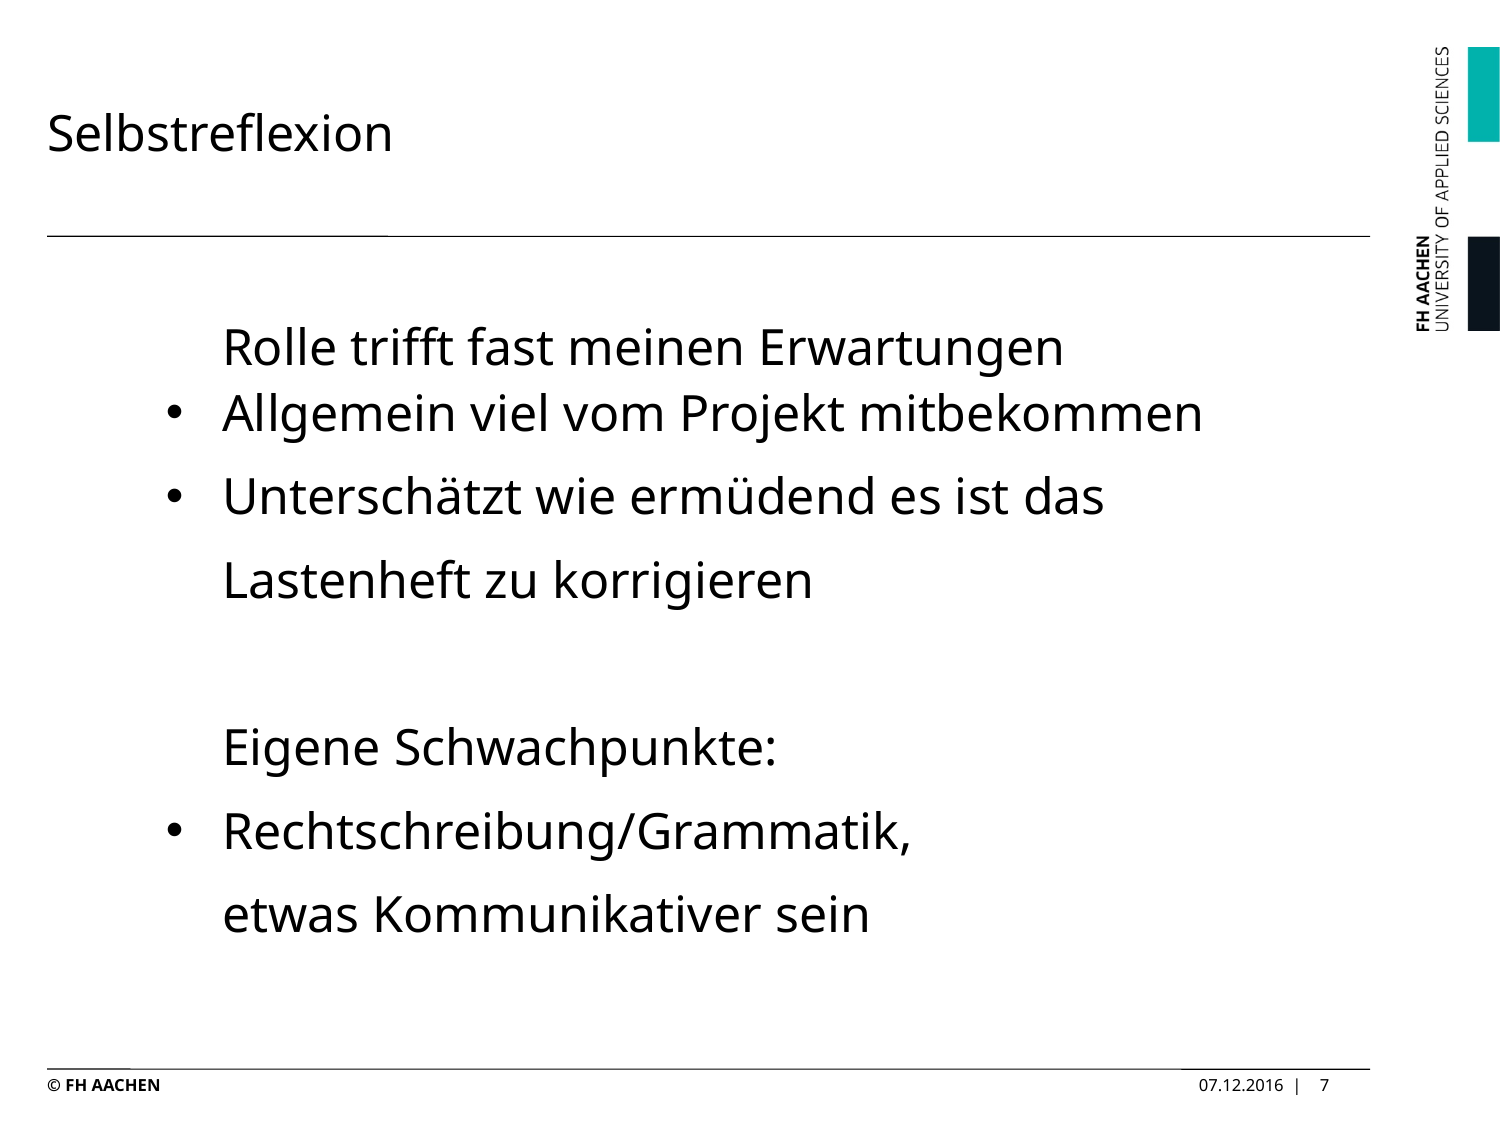

# Selbstreflexion
Rolle trifft fast meinen Erwartungen
Allgemein viel vom Projekt mitbekommen
Unterschätzt wie ermüdend es ist das
Lastenheft zu korrigieren
Eigene Schwachpunkte:
Rechtschreibung/Grammatik,
etwas Kommunikativer sein
© FH AACHEN
07.12.2016 |